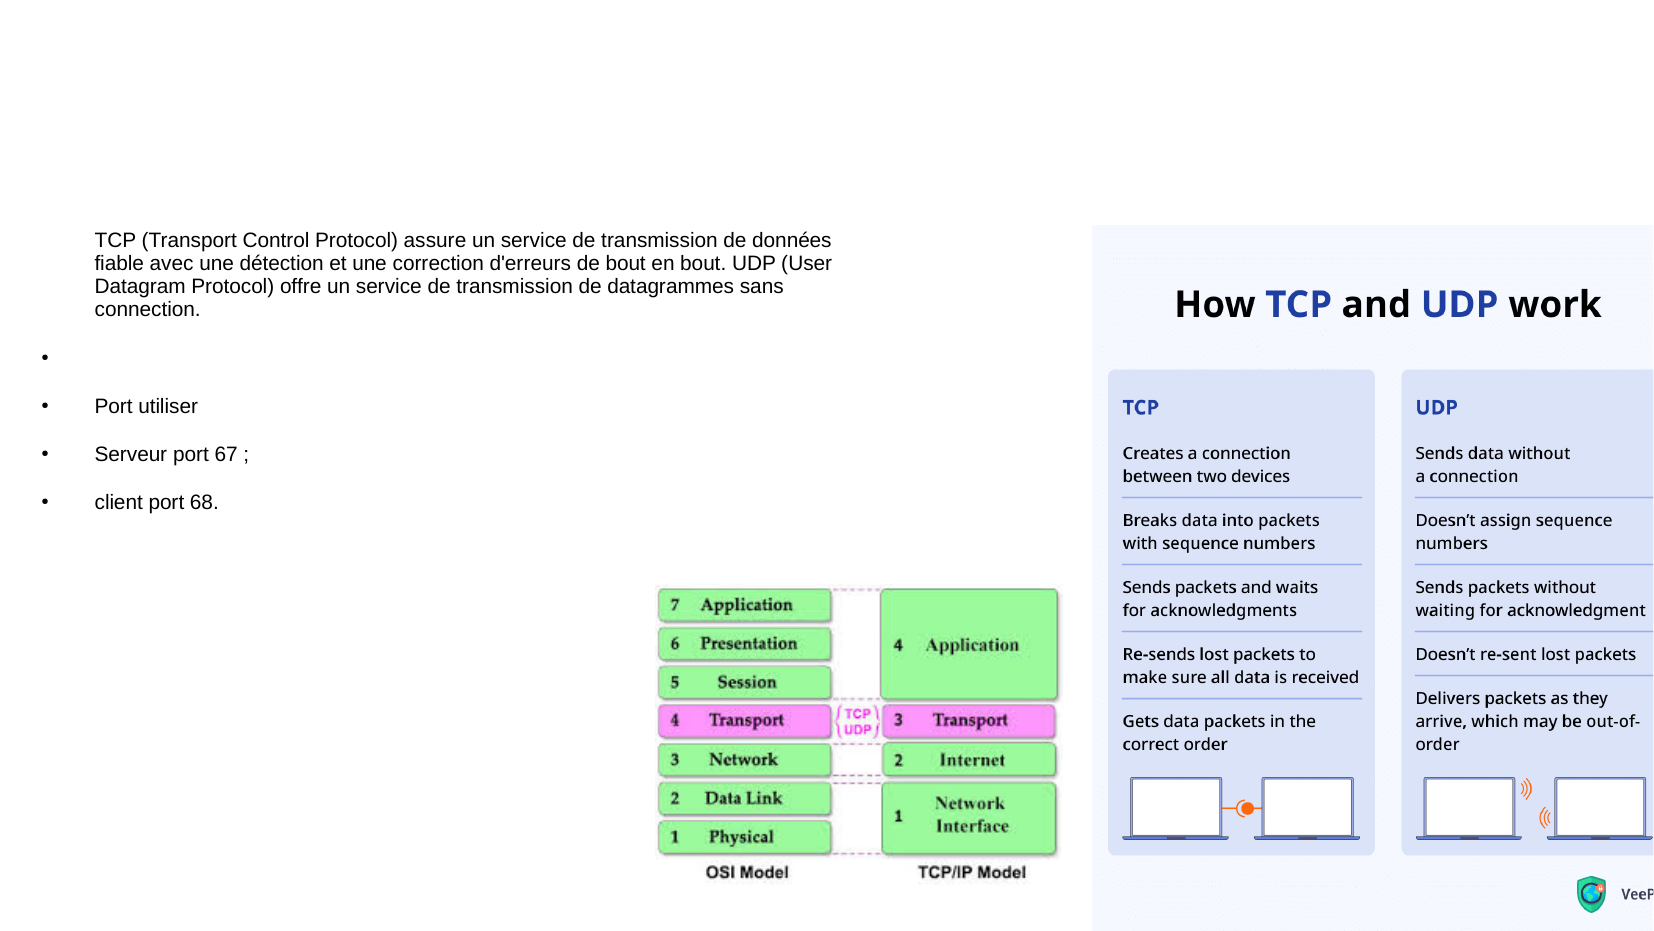

#
TCP (Transport Control Protocol) assure un service de transmission de données fiable avec une détection et une correction d'erreurs de bout en bout. UDP (User Datagram Protocol) offre un service de transmission de datagrammes sans connection.
Port utiliser
Serveur port 67 ;
client port 68.